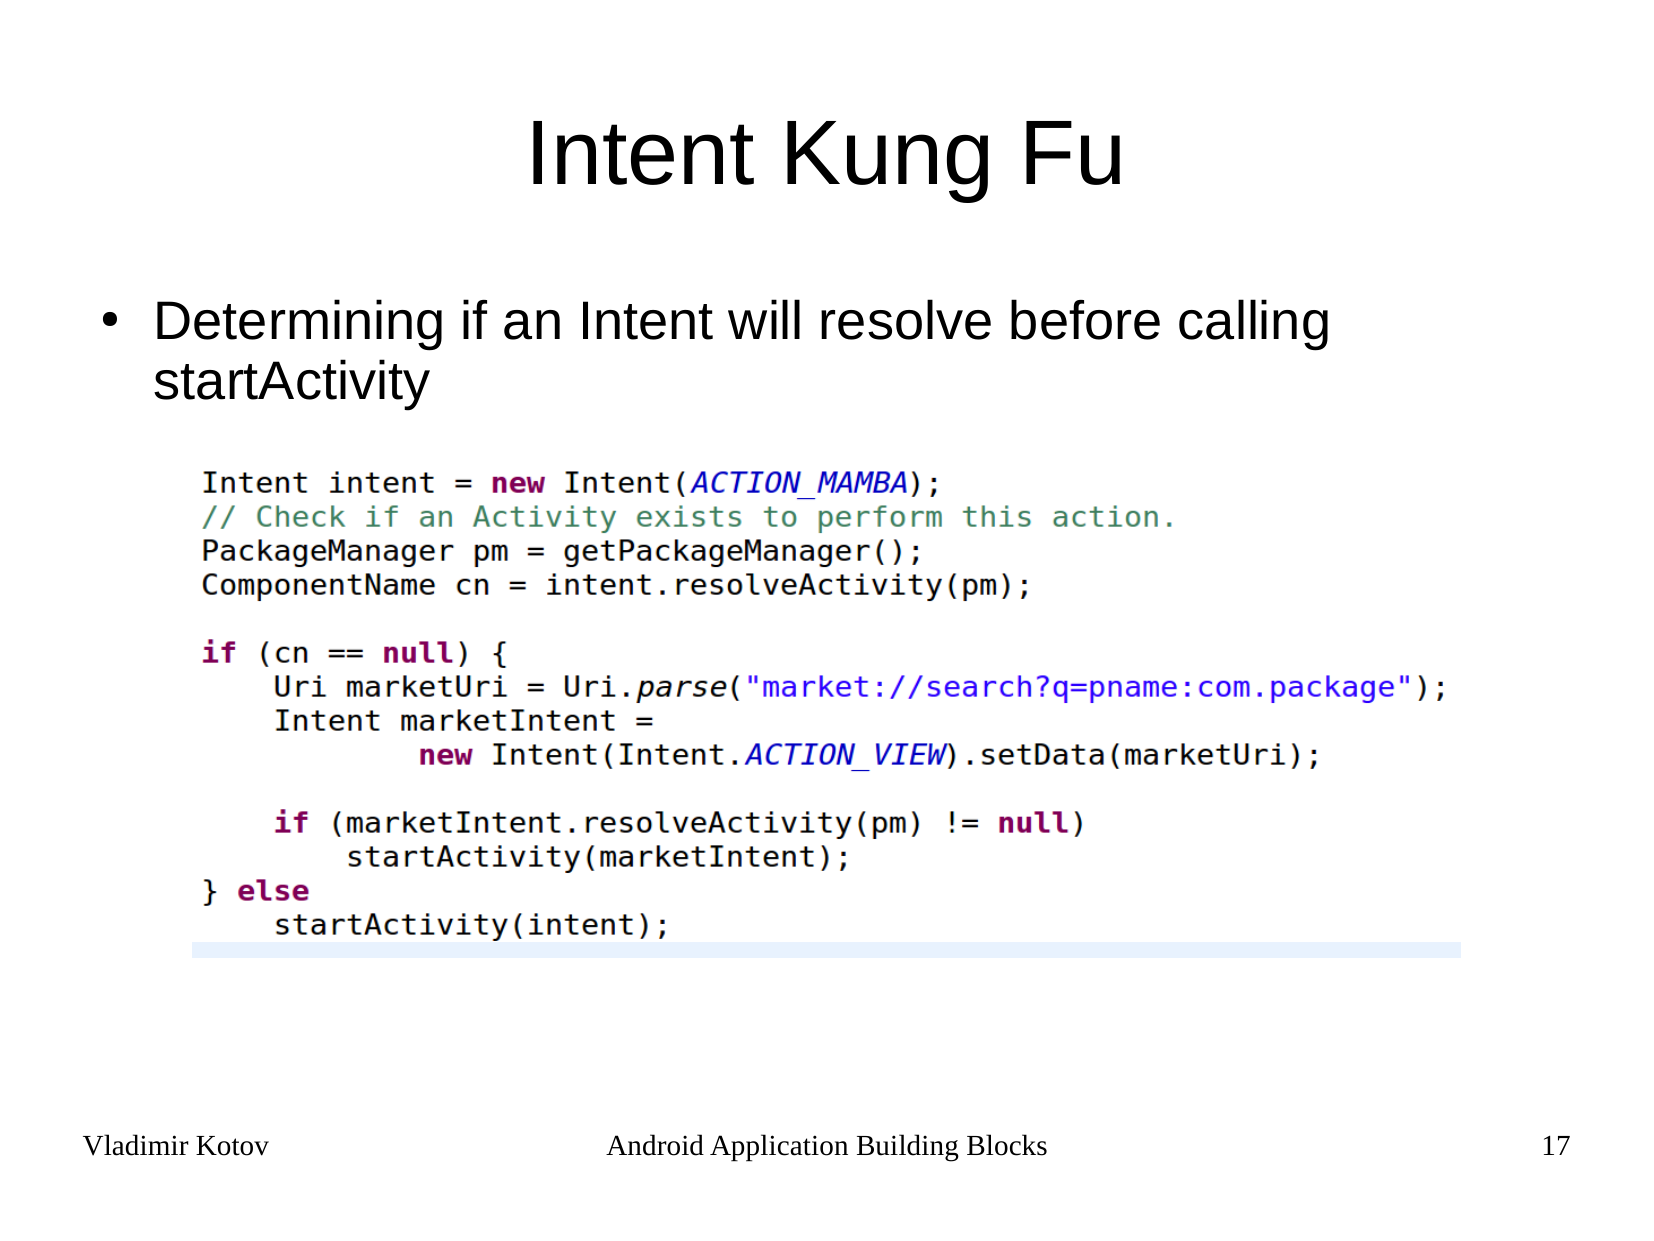

# Intent Kung Fu
Determining if an Intent will resolve before calling startActivity
Vladimir Kotov
Android Application Building Blocks
17